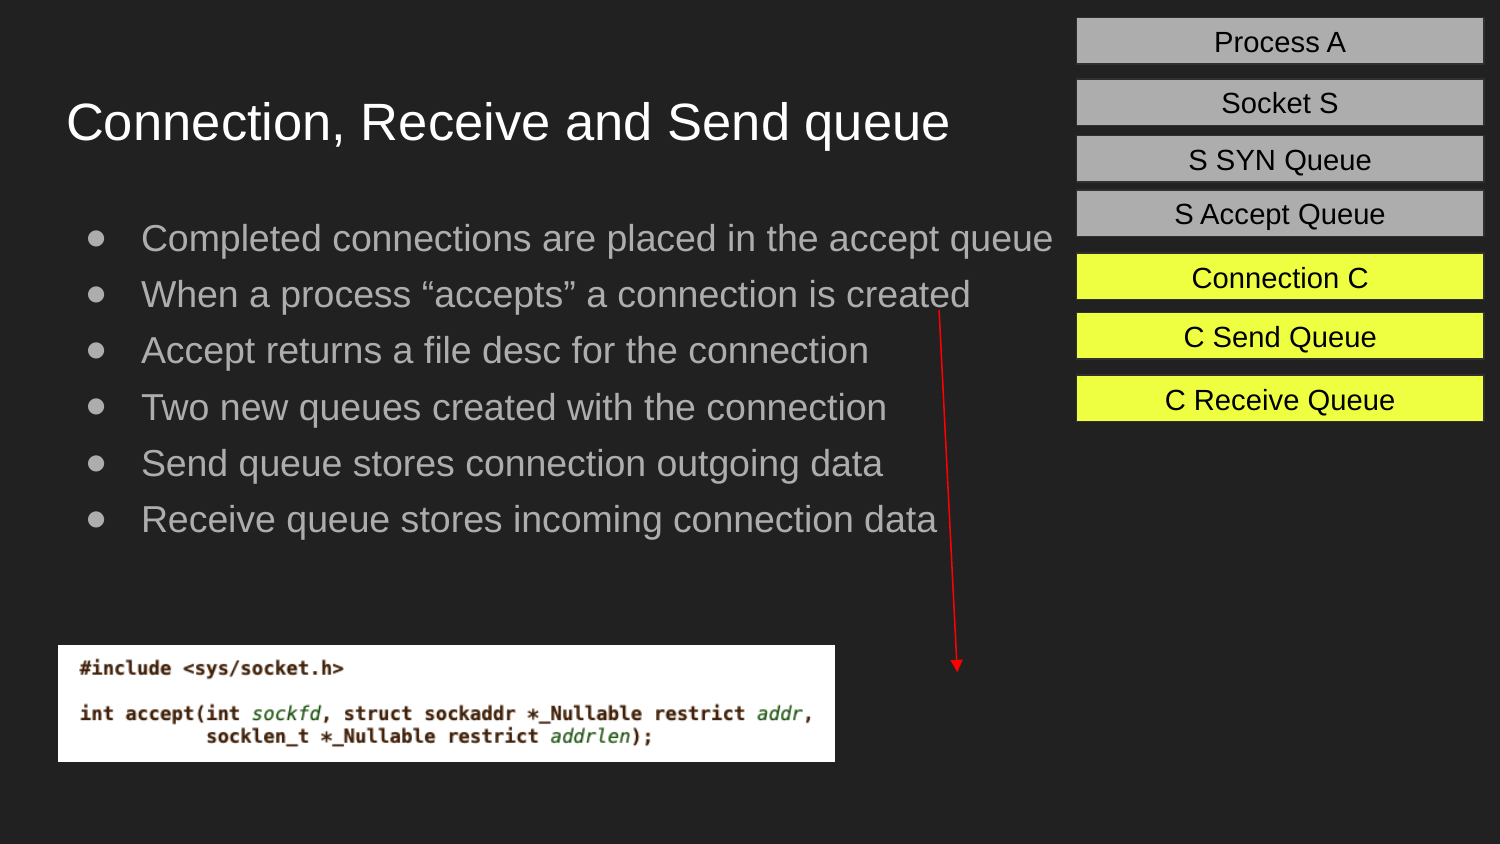

Process A
# Connection, Receive and Send queue
Socket S
S SYN Queue
Completed connections are placed in the accept queue
When a process “accepts” a connection is created
Accept returns a file desc for the connection
Two new queues created with the connection
Send queue stores connection outgoing data
Receive queue stores incoming connection data
S Accept Queue
Connection C
C Send Queue
C Receive Queue